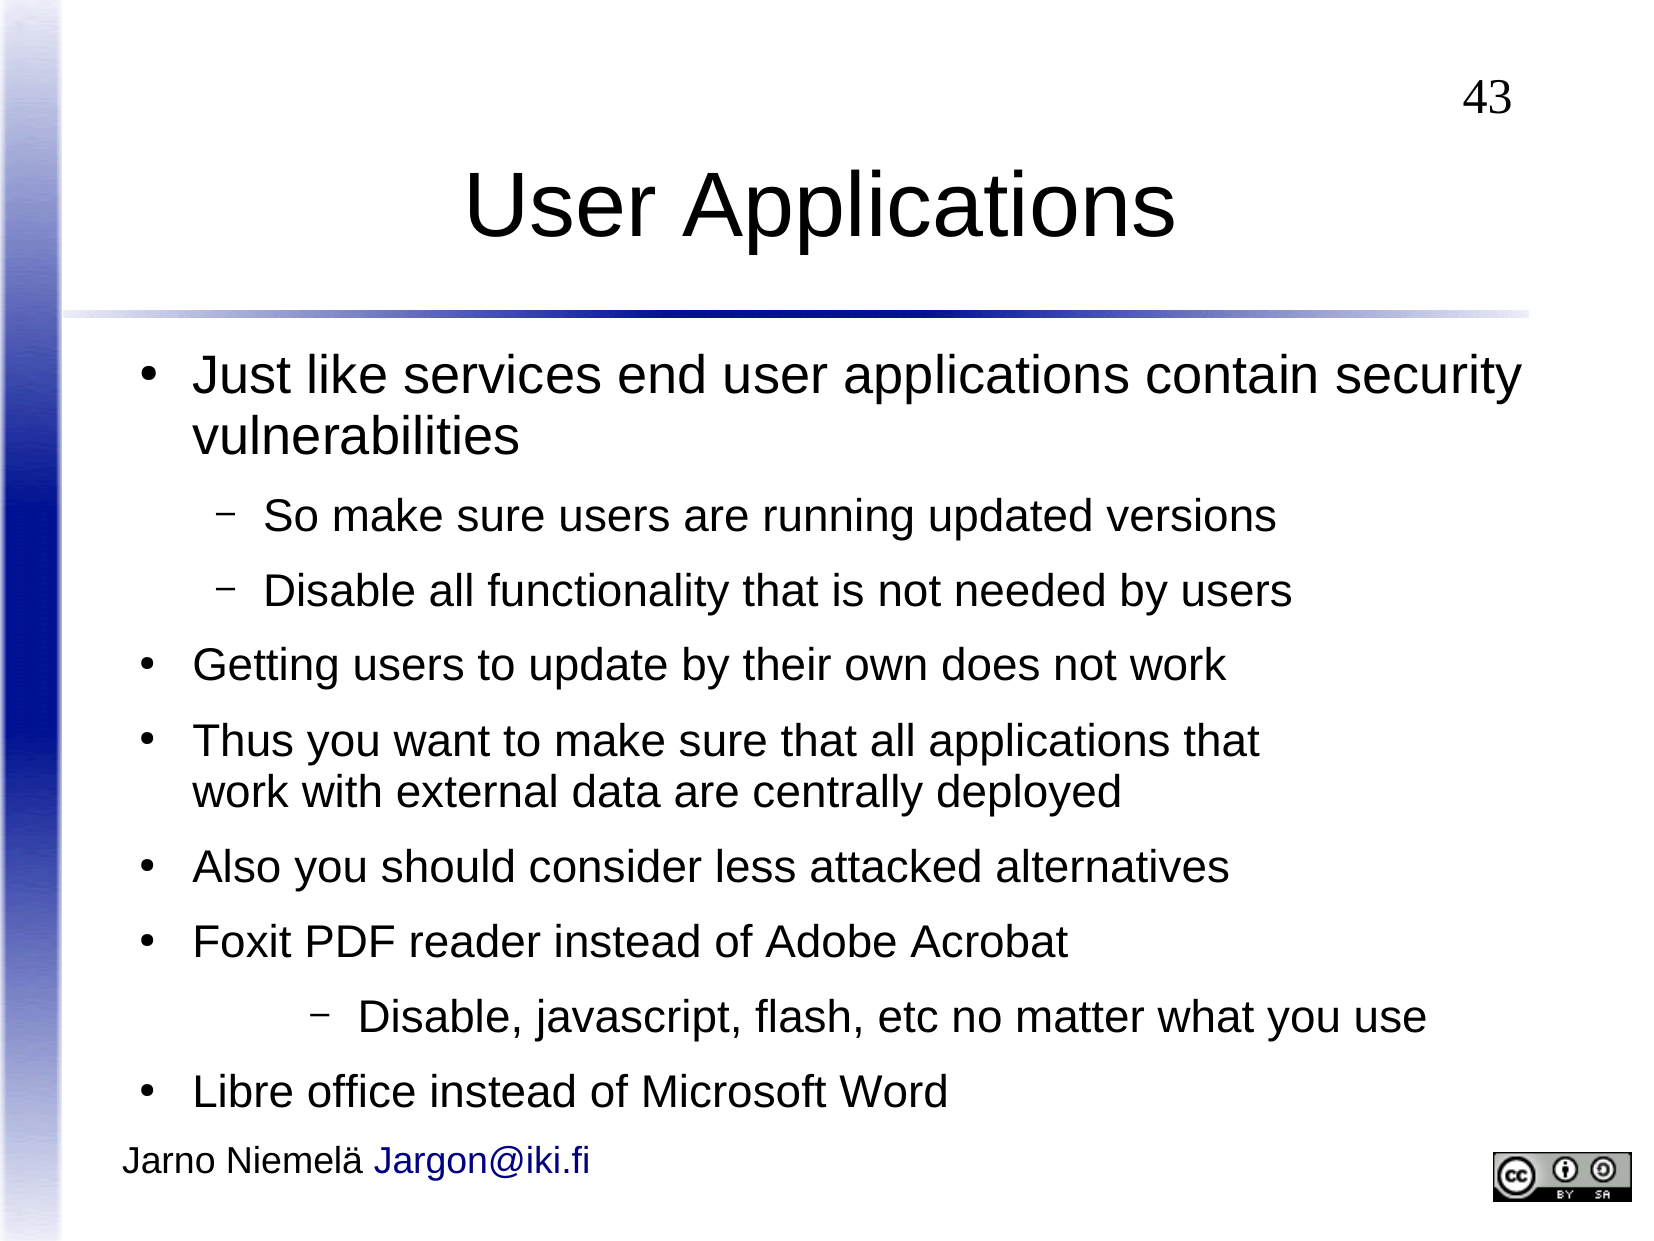

# User Applications
Just like services end user applications contain security vulnerabilities
So make sure users are running updated versions
Disable all functionality that is not needed by users
Getting users to update by their own does not work
Thus you want to make sure that all applications that
work with external data are centrally deployed
Also you should consider less attacked alternatives
Foxit PDF reader instead of Adobe Acrobat
Disable, javascript, flash, etc no matter what you use
Libre office instead of Microsoft Word